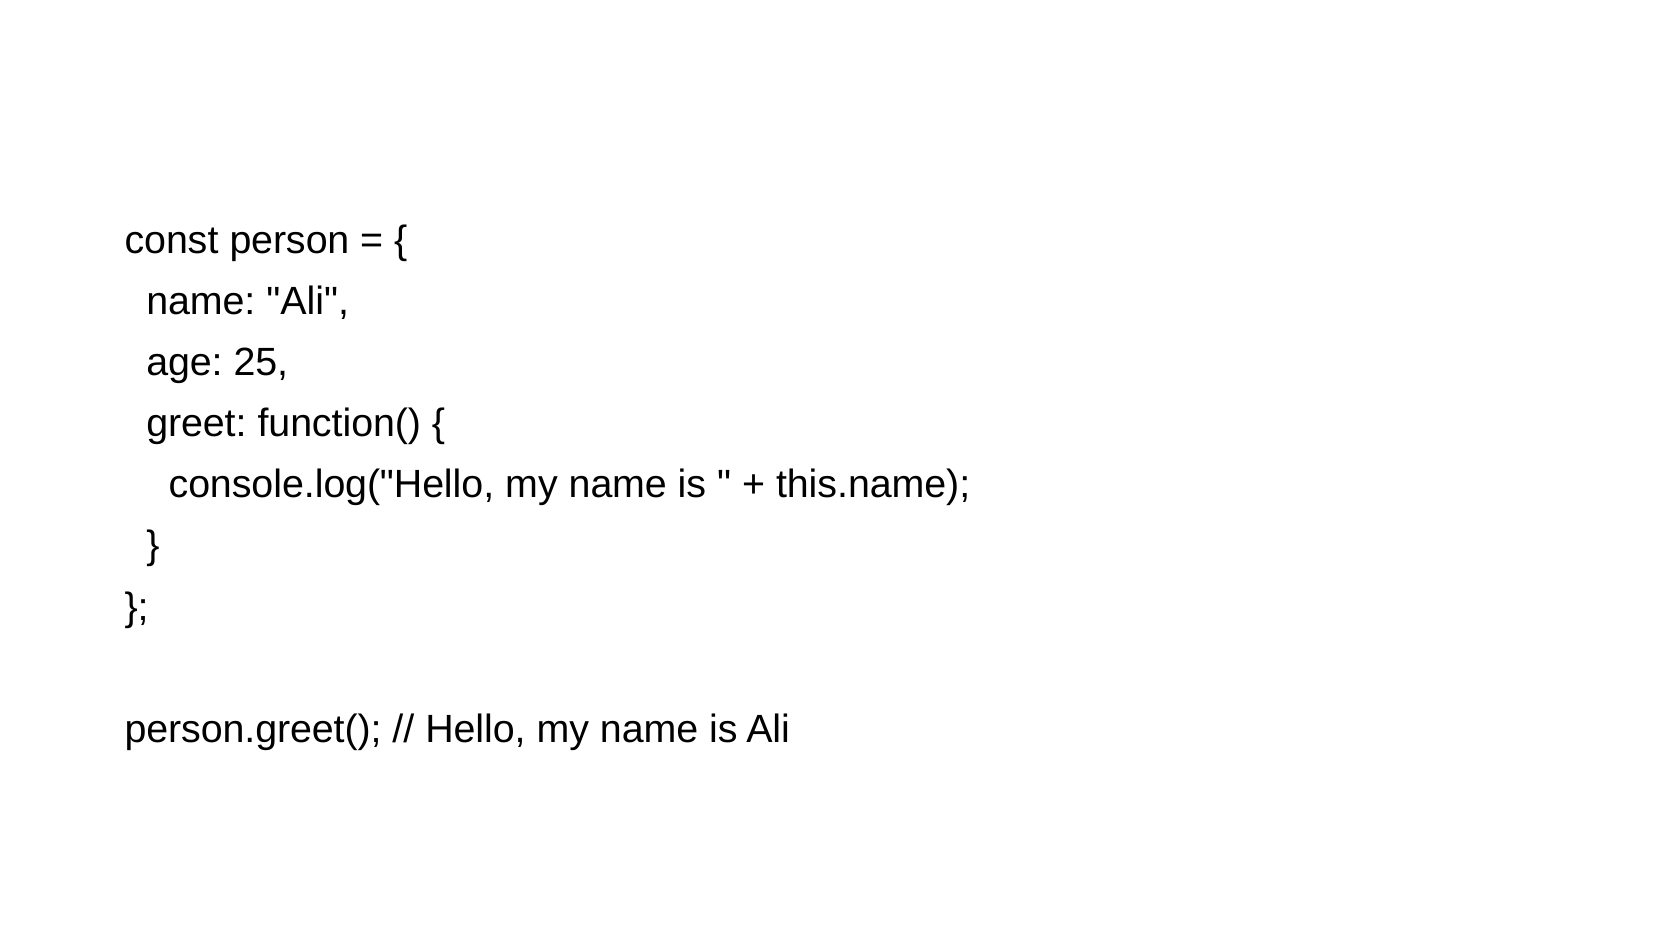

# const person = {
 name: "Ali",
 age: 25,
 greet: function() {
 console.log("Hello, my name is " + this.name);
 }
};
person.greet(); // Hello, my name is Ali